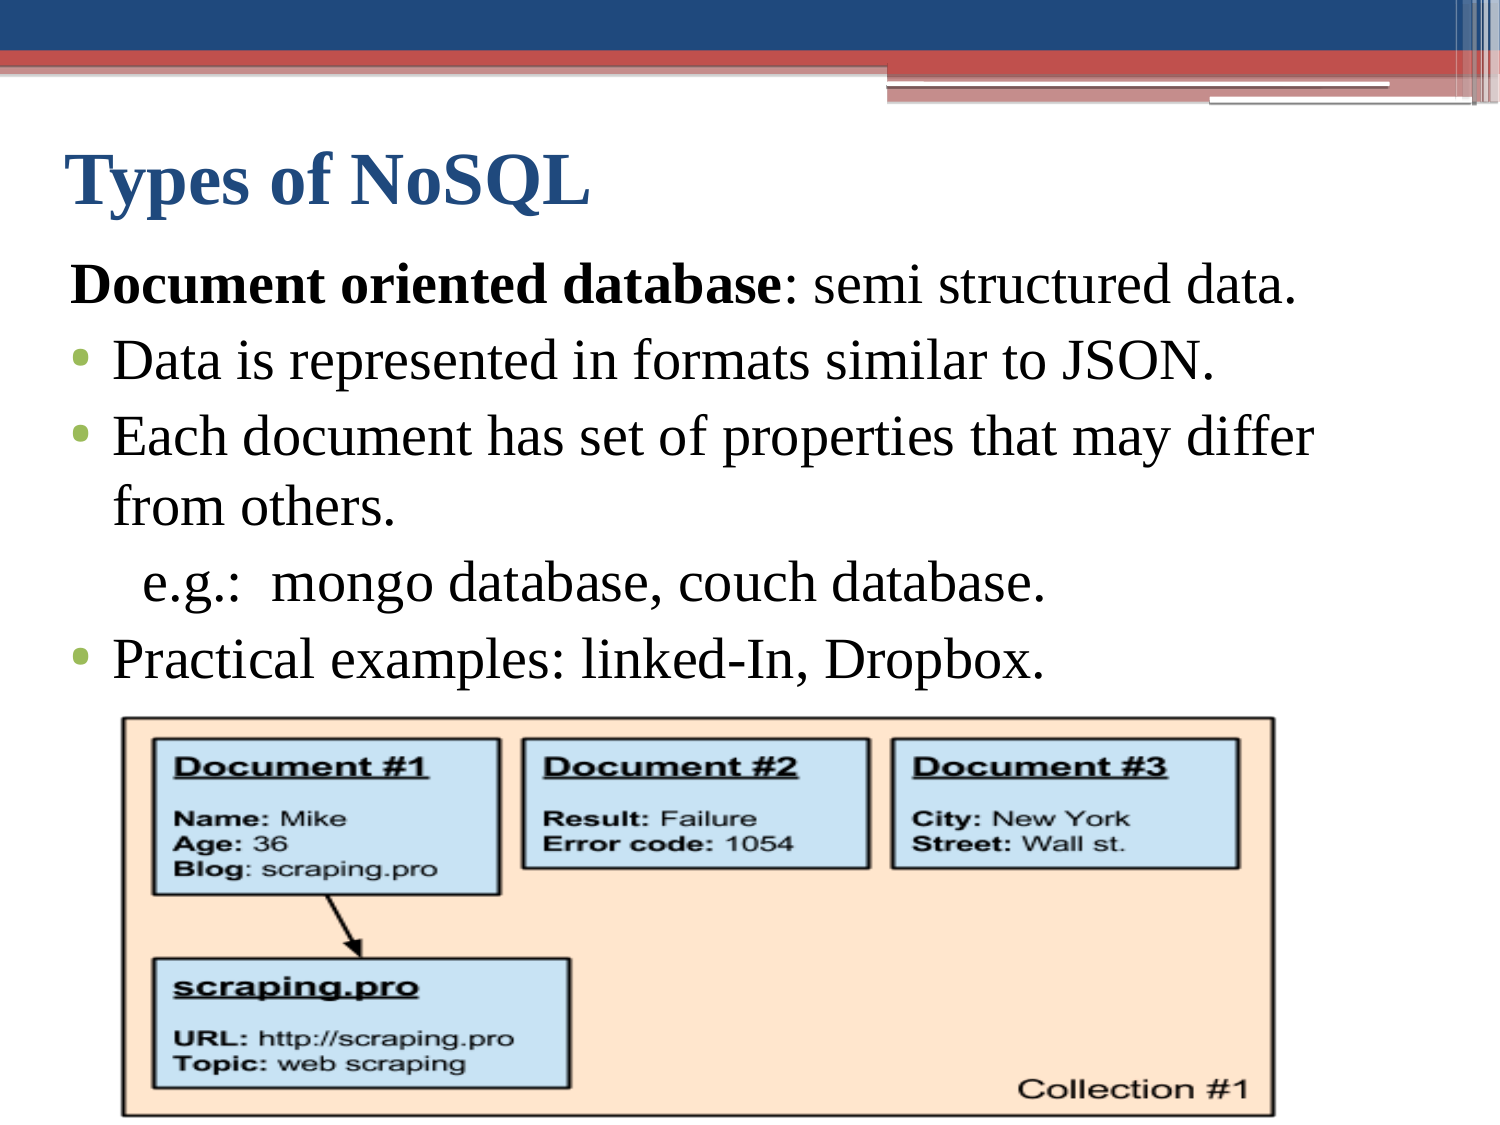

# Types of NoSQL
Document oriented database: semi structured data.
Data is represented in formats similar to JSON.
Each document has set of properties that may differ from others.
 e.g.: mongo database, couch database.
Practical examples: linked-In, Dropbox.